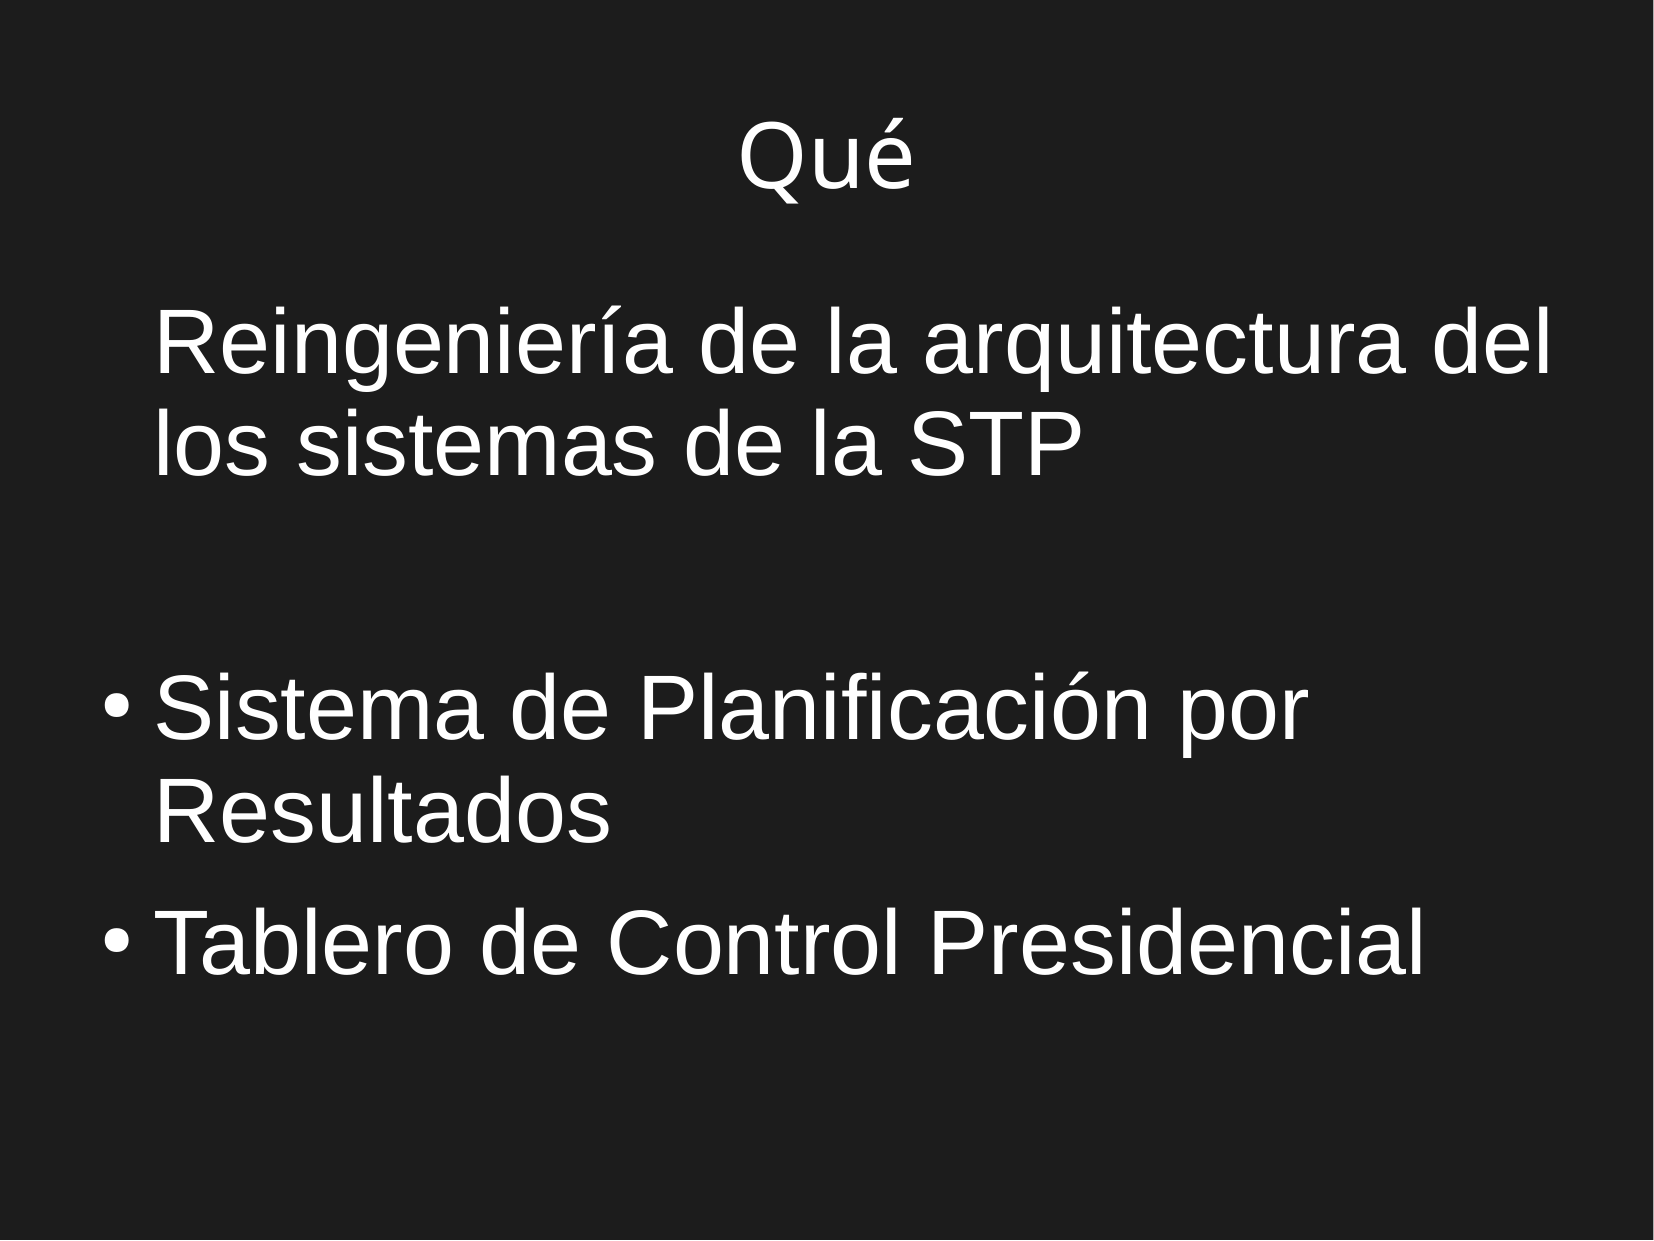

# Qué
Reingeniería de la arquitectura del los sistemas de la STP
Sistema de Planificación por Resultados
Tablero de Control Presidencial